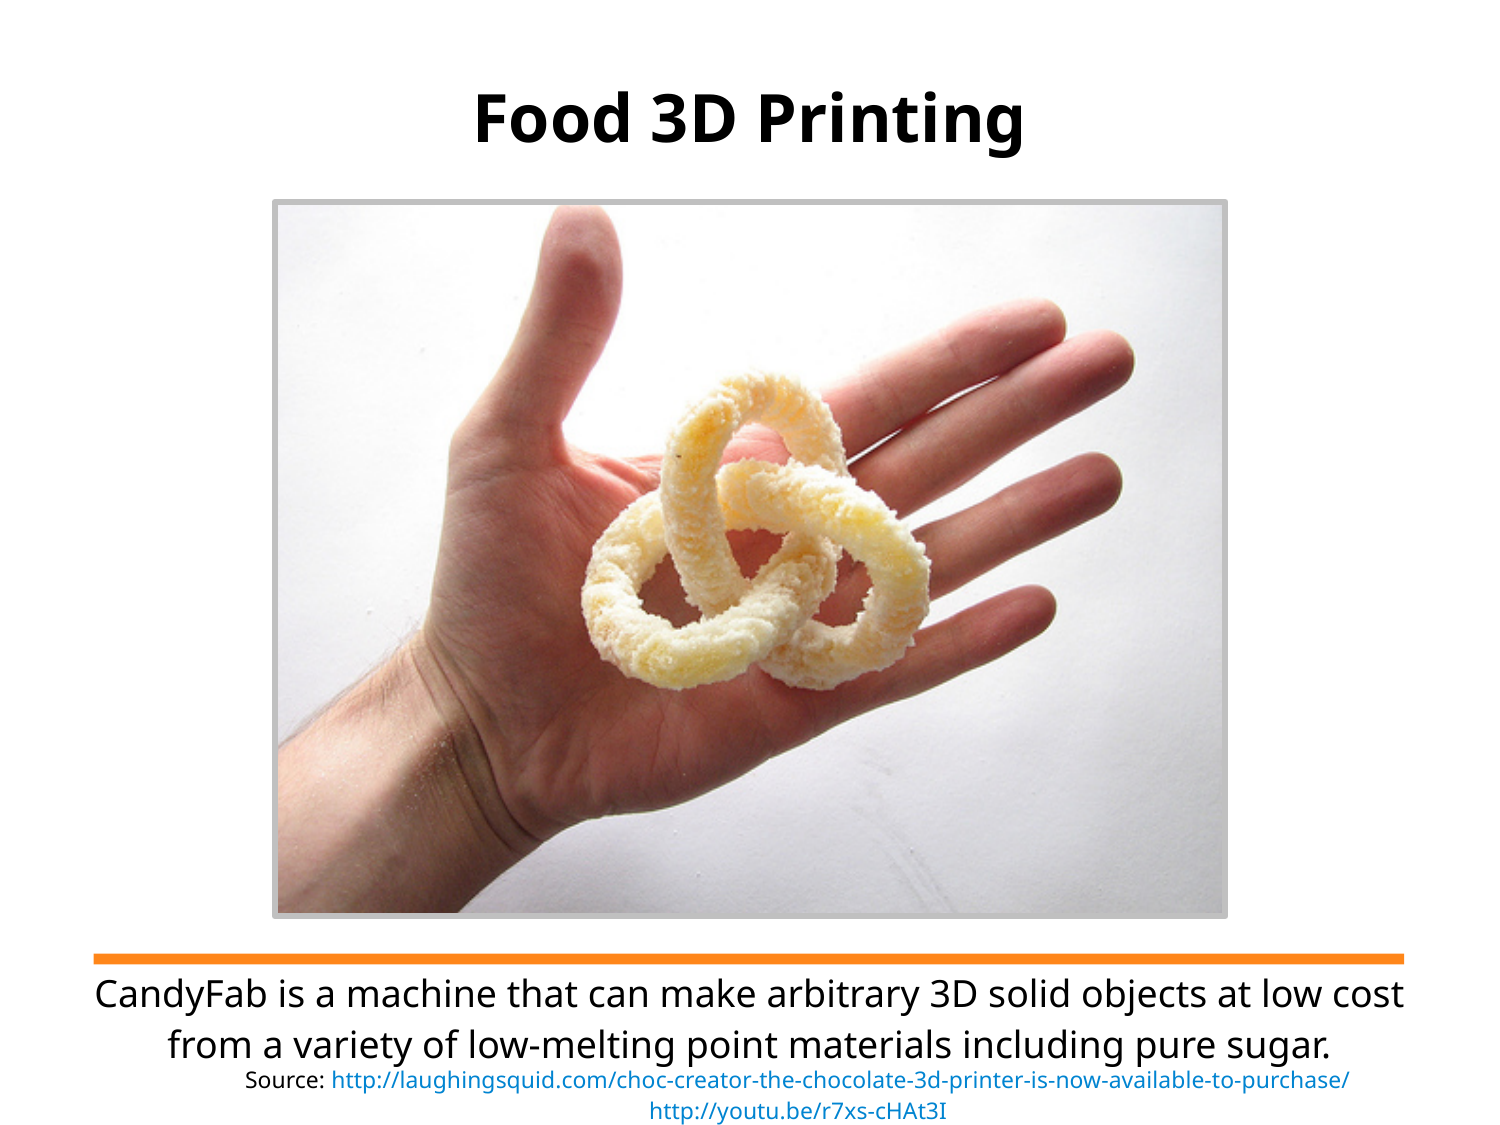

# Food 3D Printing
CandyFab is a machine that can make arbitrary 3D solid objects at low cost from a variety of low-melting point materials including pure sugar.
Source: http://laughingsquid.com/choc-creator-the-chocolate-3d-printer-is-now-available-to-purchase/
http://youtu.be/r7xs-cHAt3I